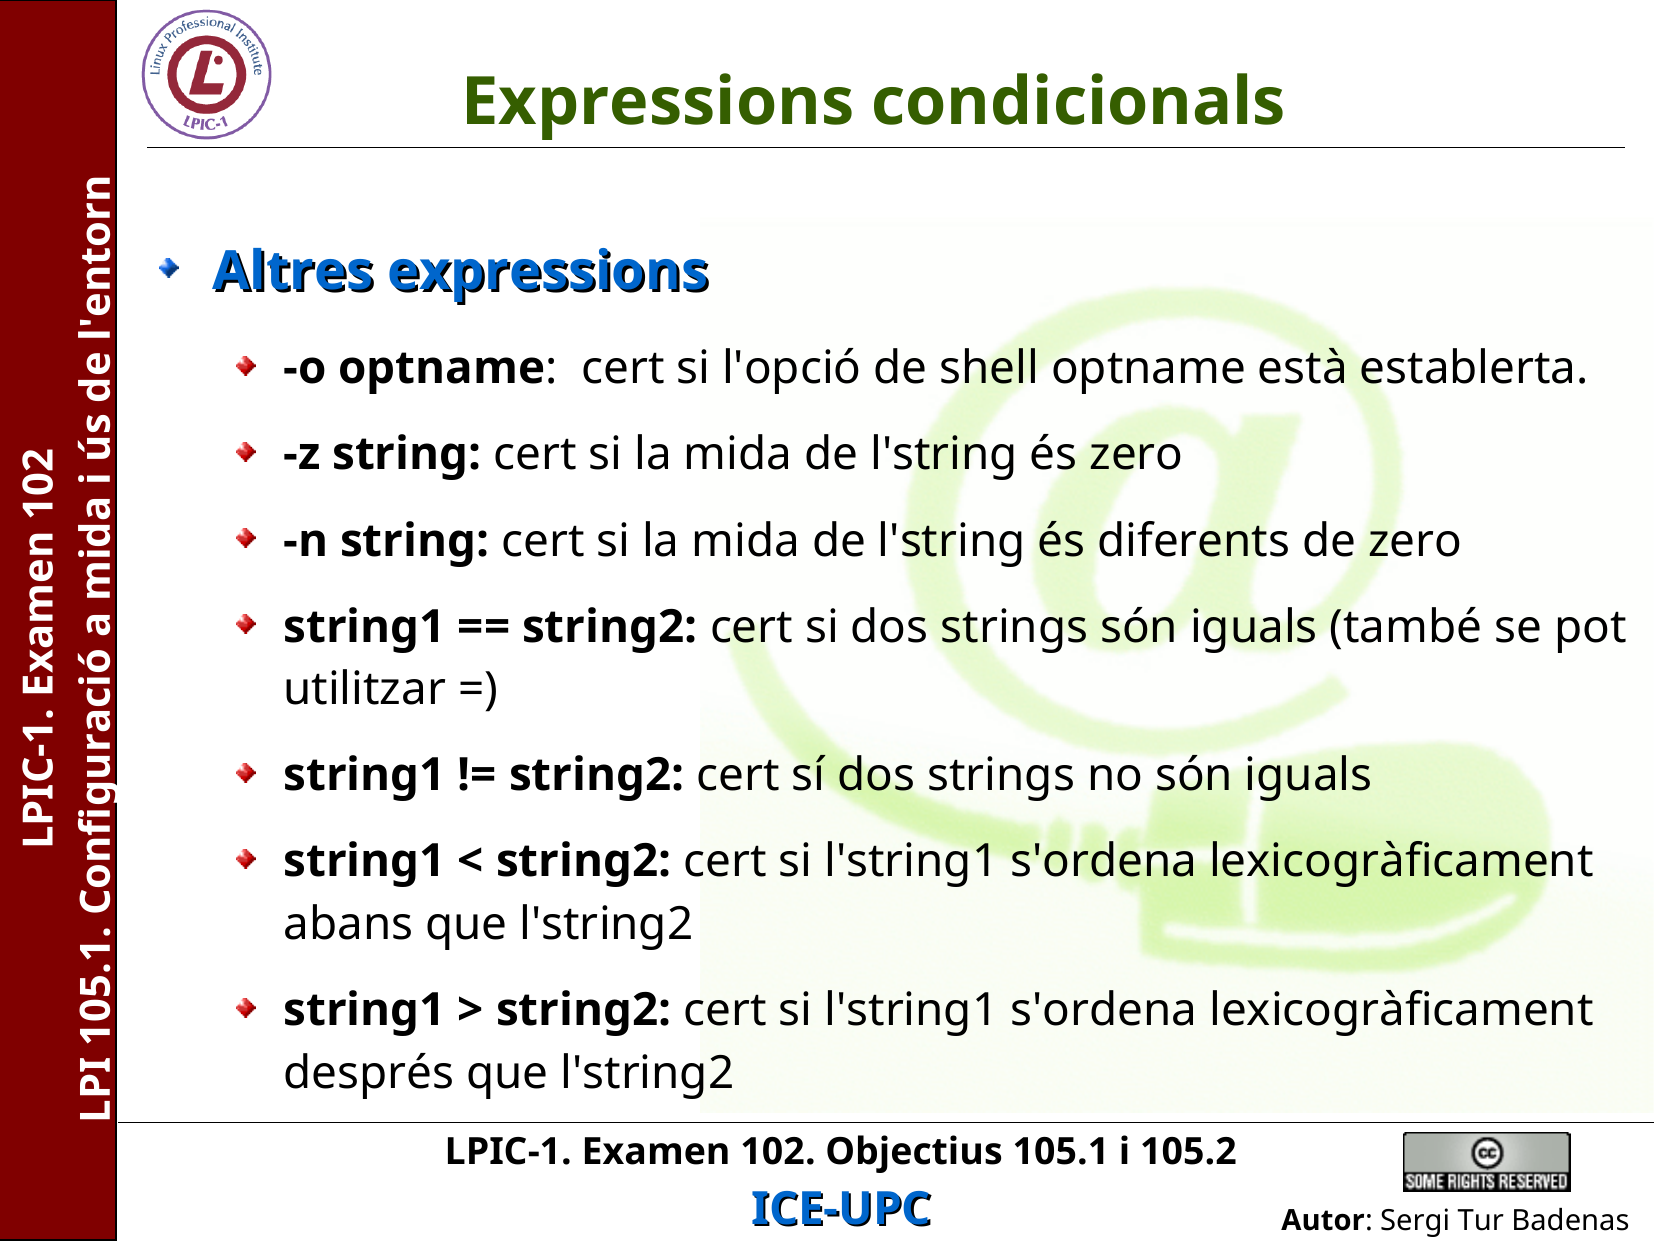

# Expressions condicionals
Altres expressions
-o optname: cert si l'opció de shell optname està establerta.
-z string: cert si la mida de l'string és zero
-n string: cert si la mida de l'string és diferents de zero
string1 == string2: cert si dos strings són iguals (també se pot utilitzar =)
string1 != string2: cert sí dos strings no són iguals
string1 < string2: cert si l'string1 s'ordena lexicogràficament abans que l'string2
string1 > string2: cert si l'string1 s'ordena lexicogràficament després que l'string2